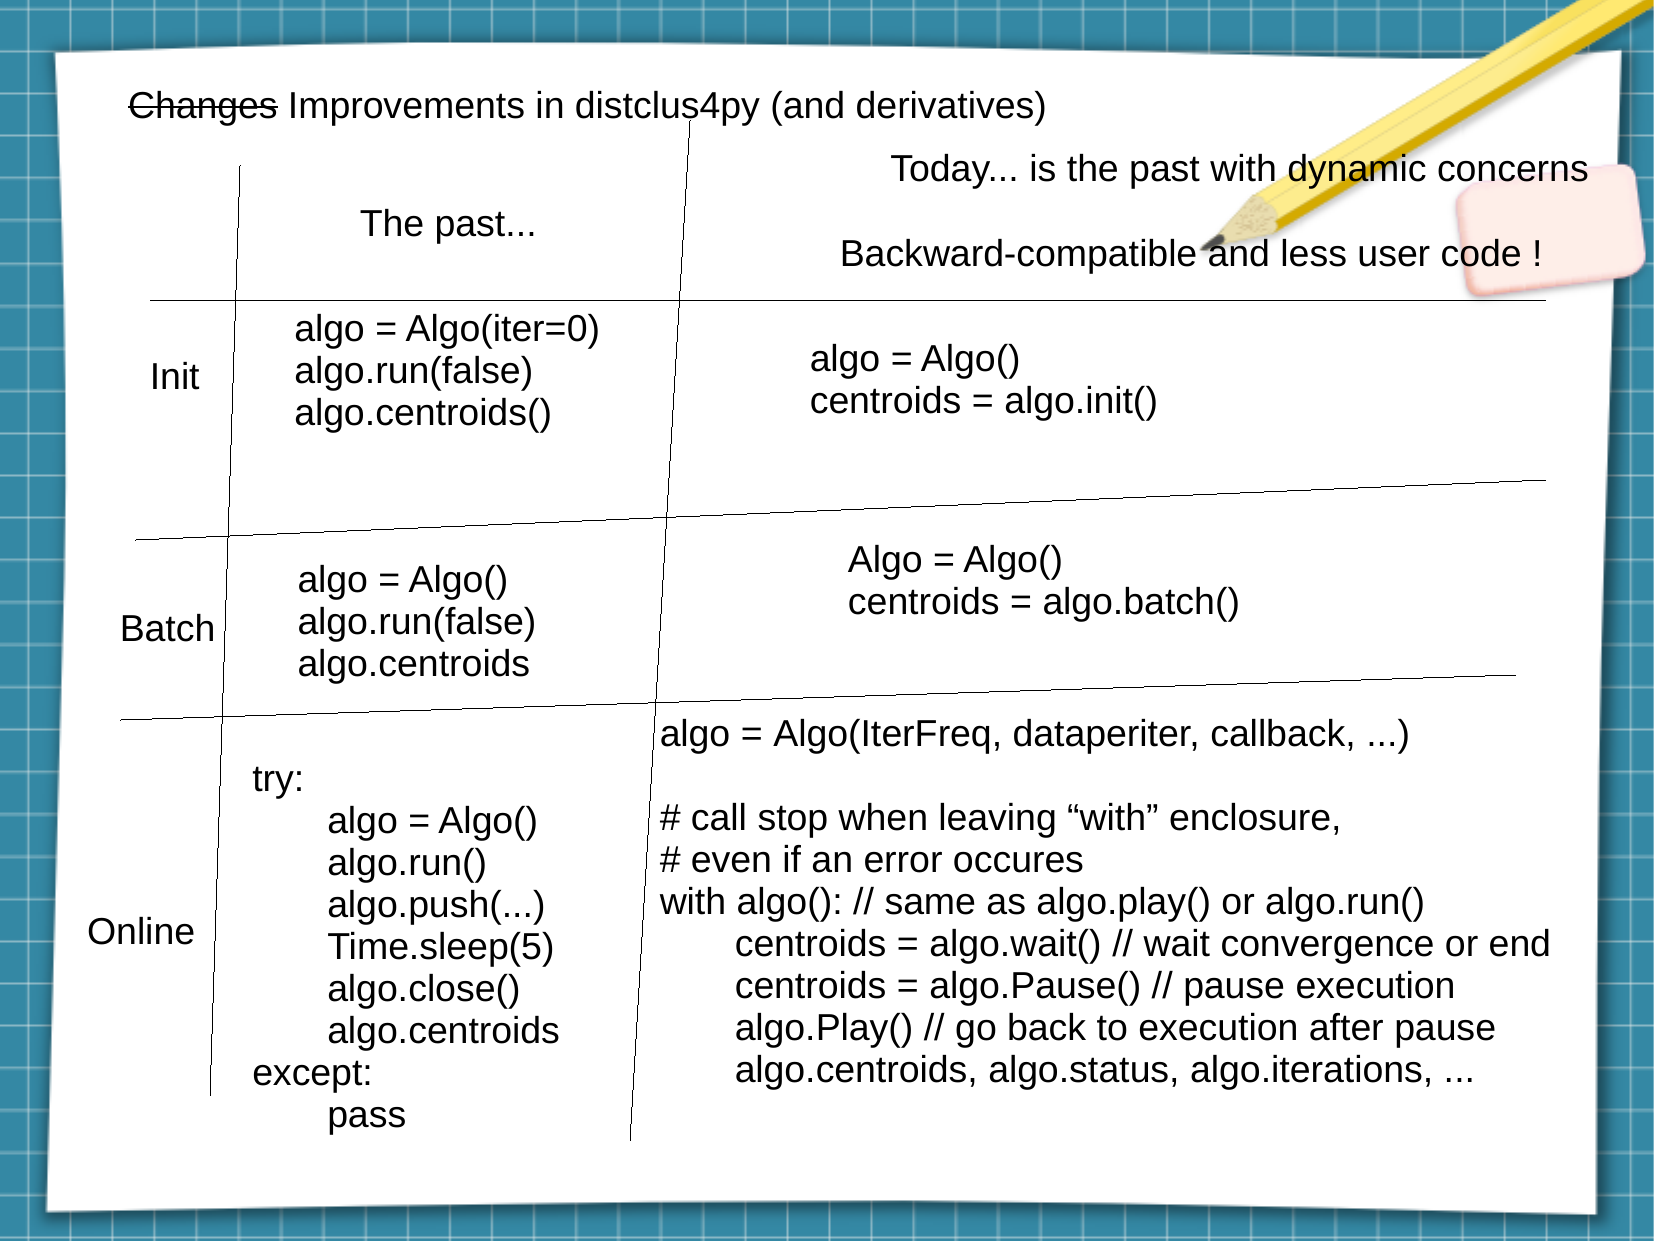

Changes Improvements in distclus4py (and derivatives)
Today... is the past with dynamic concerns
The past...
Backward-compatible and less user code !
algo = Algo(iter=0)
algo.run(false)
algo.centroids()
algo = Algo()
centroids = algo.init()
Init
Algo = Algo()
centroids = algo.batch()
algo = Algo()
algo.run(false)
algo.centroids
Batch
algo = Algo(IterFreq, dataperiter, callback, ...)
# call stop when leaving “with” enclosure,
# even if an error occures
with algo(): // same as algo.play() or algo.run()
	centroids = algo.wait() // wait convergence or end
	centroids = algo.Pause() // pause execution
	algo.Play() // go back to execution after pause
	algo.centroids, algo.status, algo.iterations, ...
try:
	algo = Algo()
	algo.run()
	algo.push(...)
	Time.sleep(5)
	algo.close()
	algo.centroids
except:
	pass
Online